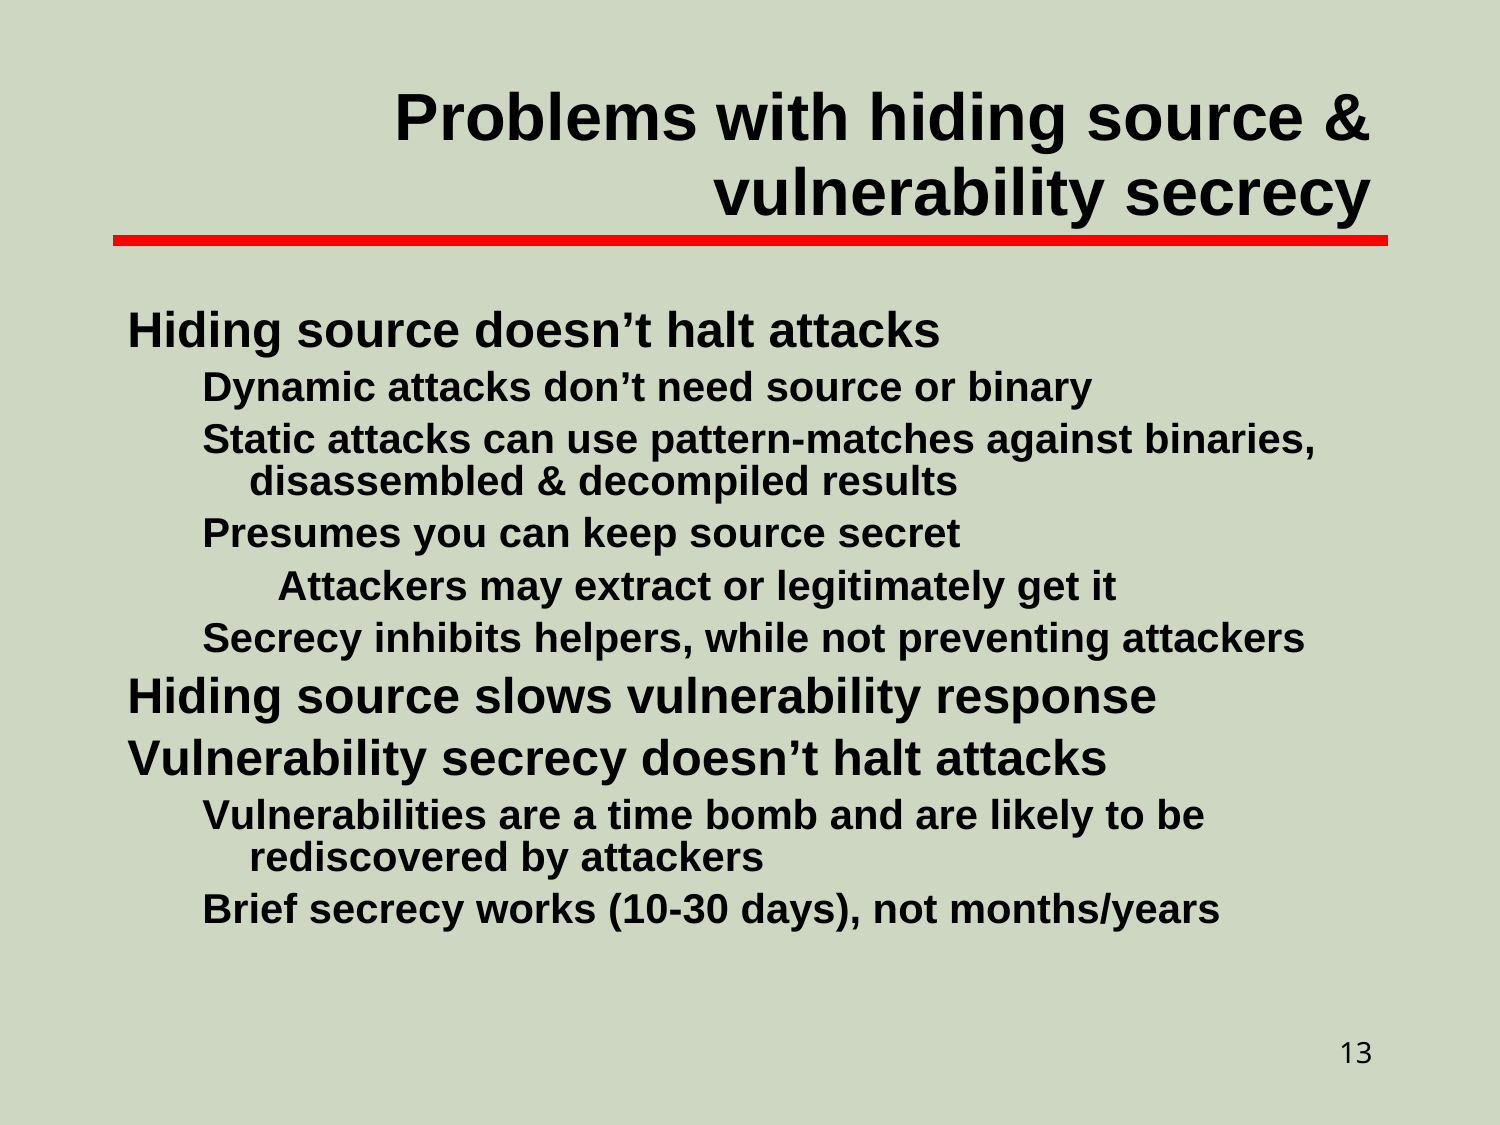

# Problems with hiding source & vulnerability secrecy
Hiding source doesn’t halt attacks
Dynamic attacks don’t need source or binary
Static attacks can use pattern-matches against binaries, disassembled & decompiled results
Presumes you can keep source secret
Attackers may extract or legitimately get it
Secrecy inhibits helpers, while not preventing attackers
Hiding source slows vulnerability response
Vulnerability secrecy doesn’t halt attacks
Vulnerabilities are a time bomb and are likely to be rediscovered by attackers
Brief secrecy works (10-30 days), not months/years